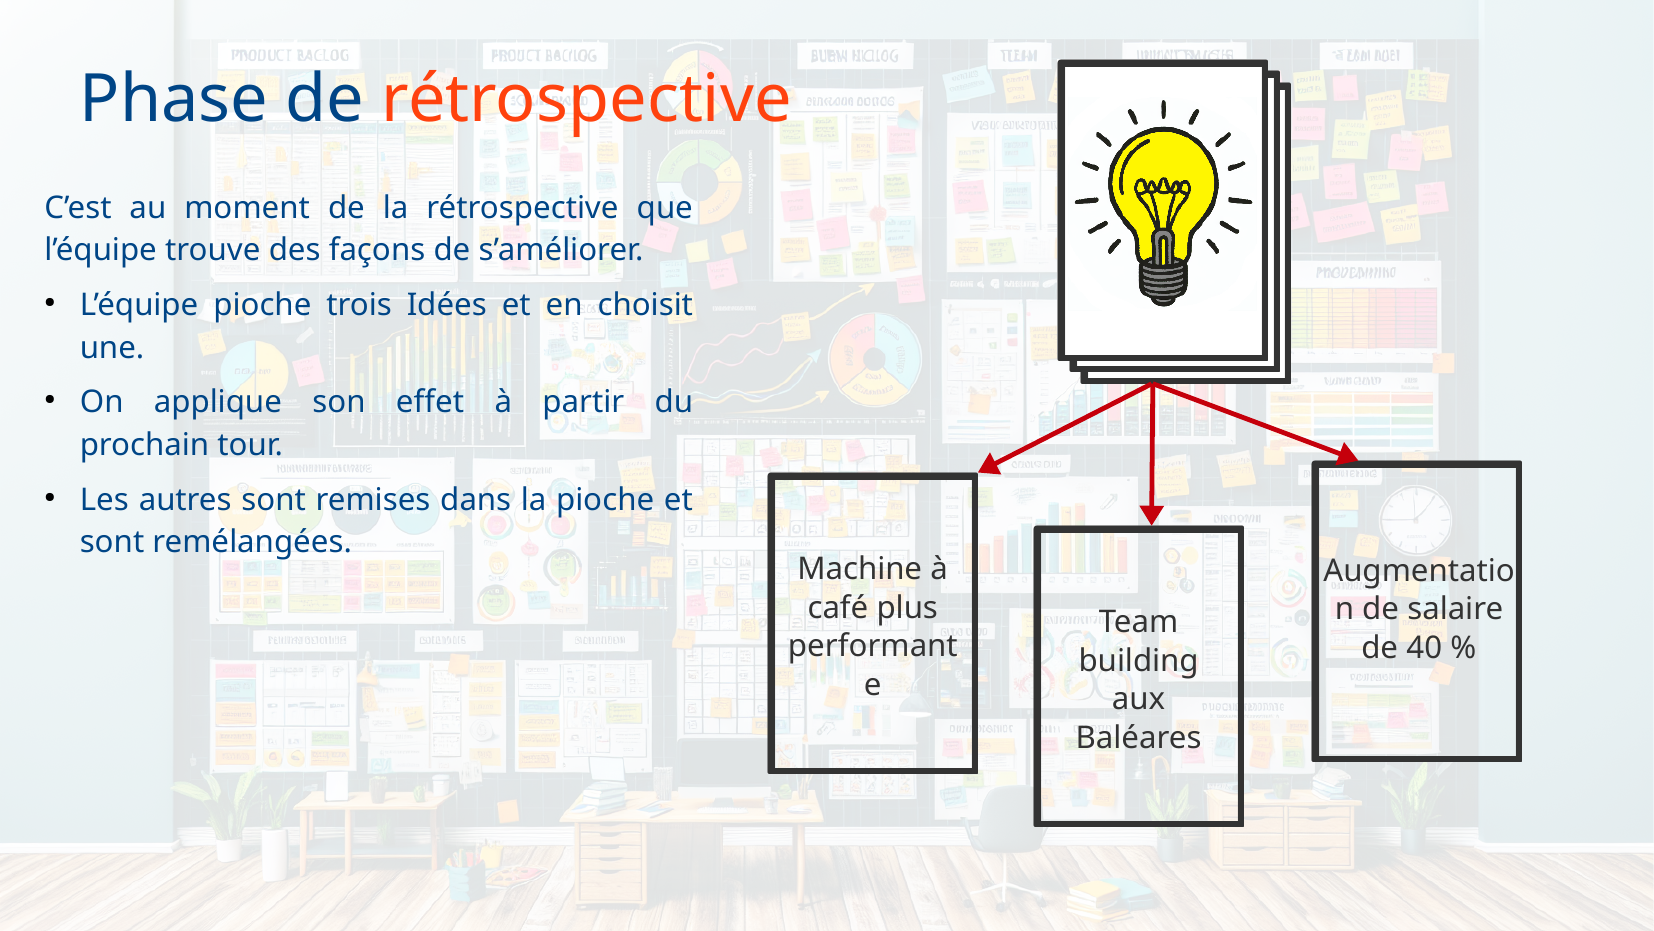

Phase de rétrospective
C’est au moment de la rétrospective que l’équipe trouve des façons de s’améliorer.
L’équipe pioche trois Idées et en choisit une.
On applique son effet à partir du prochain tour.
Les autres sont remises dans la pioche et sont remélangées.
Augmentation de salaire de 40 %
Machine à café plus performante
Team building aux Baléares